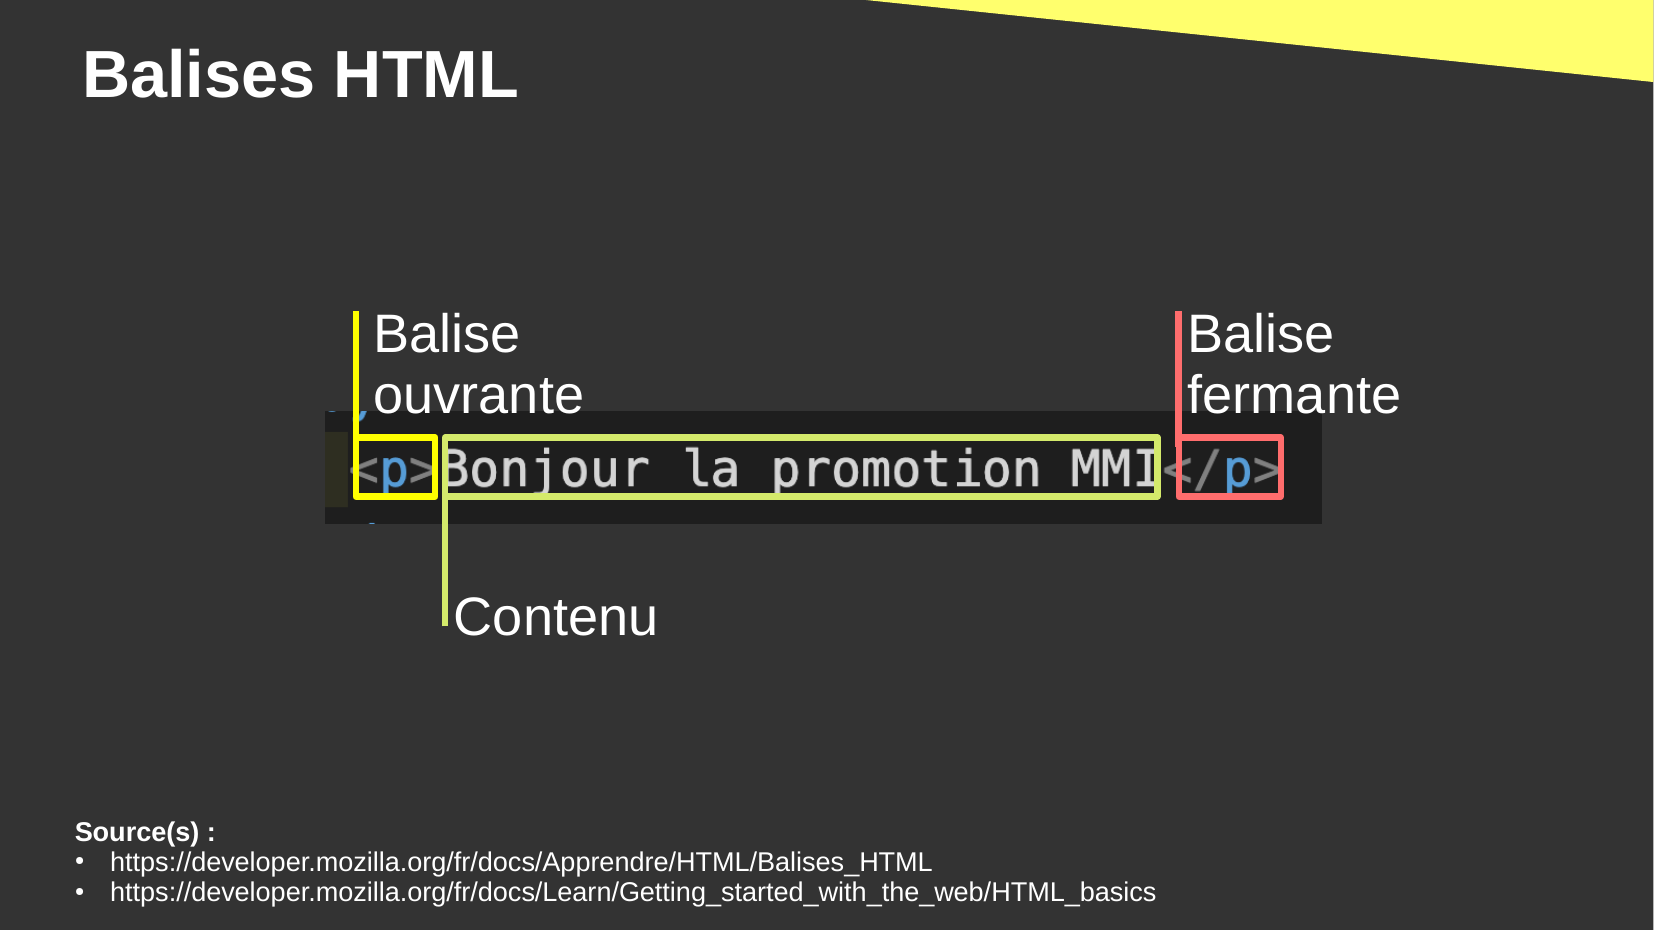

# Balises HTML
Balise
ouvrante
Balise
fermante
Contenu
Source(s) :
https://developer.mozilla.org/fr/docs/Apprendre/HTML/Balises_HTML
https://developer.mozilla.org/fr/docs/Learn/Getting_started_with_the_web/HTML_basics